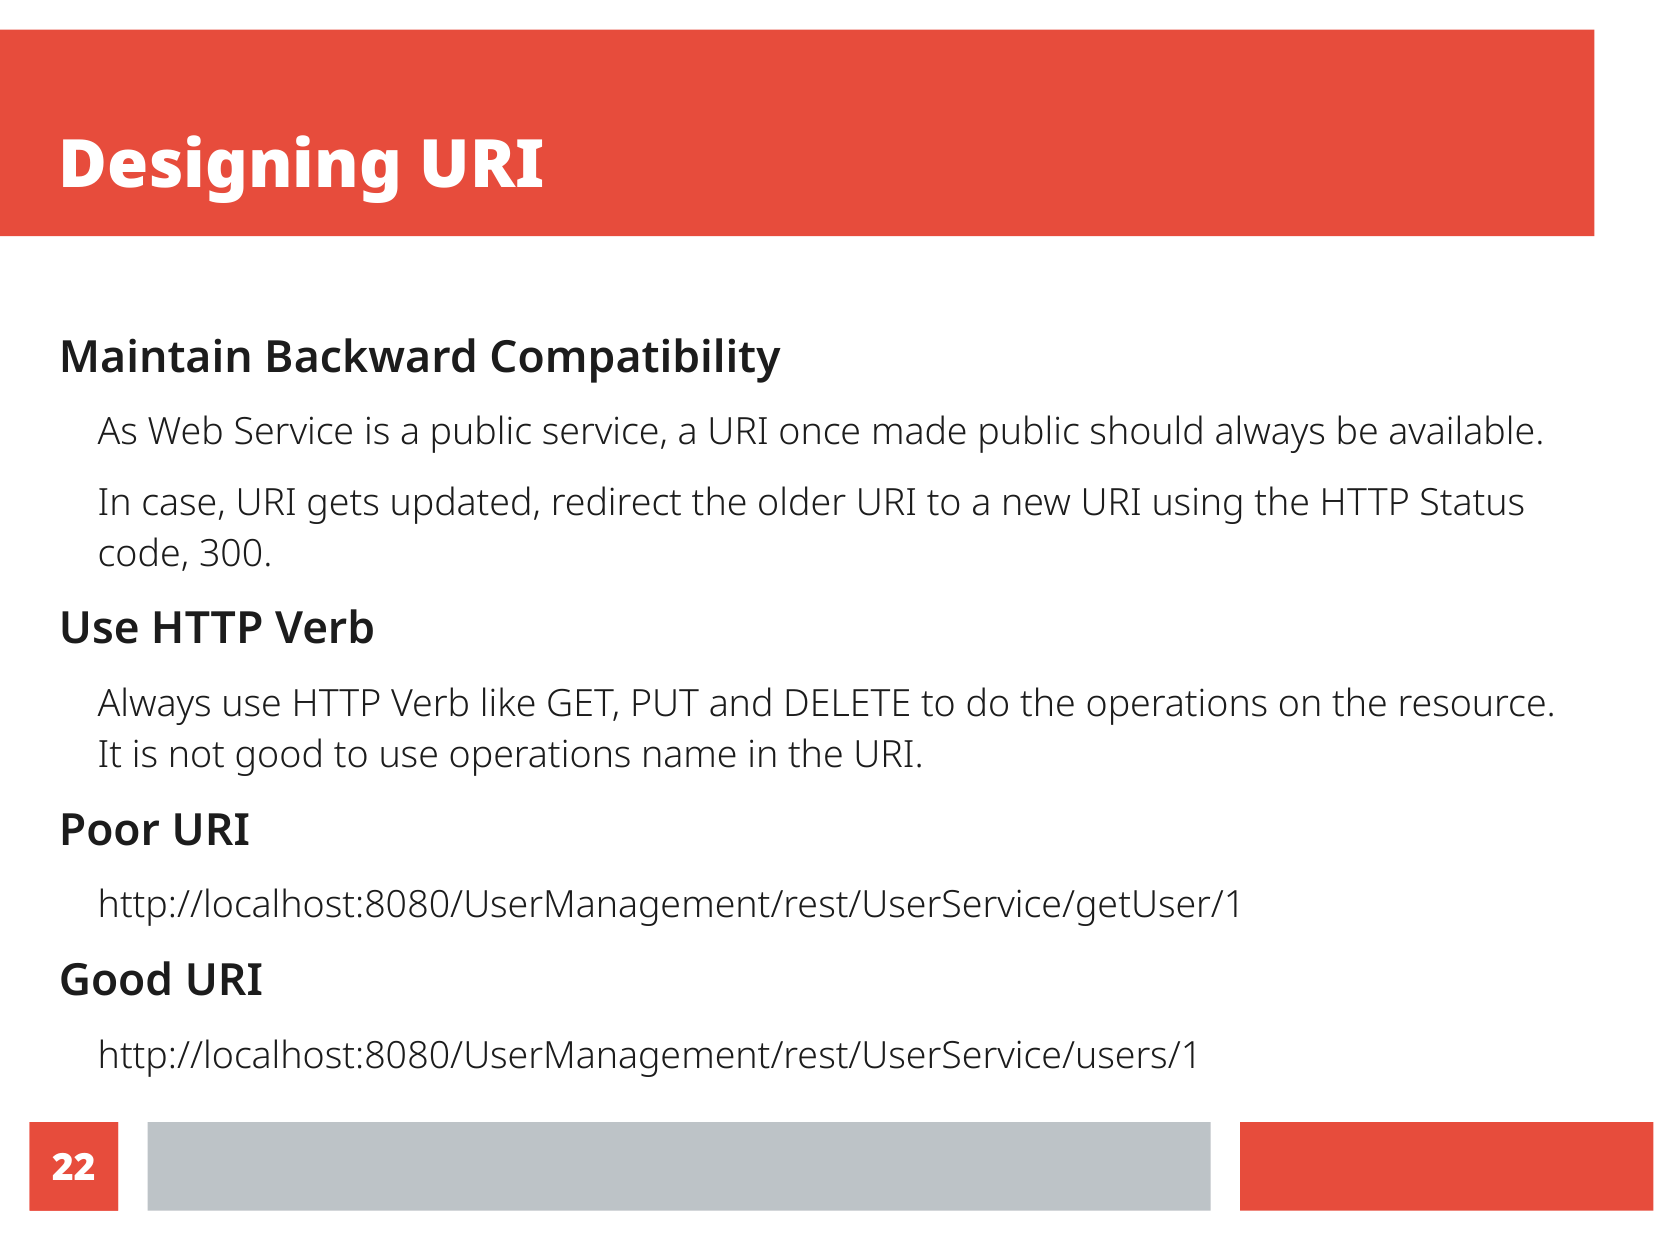

# Designing URI
Maintain Backward Compatibility
As Web Service is a public service, a URI once made public should always be available.
In case, URI gets updated, redirect the older URI to a new URI using the HTTP Status code, 300.
Use HTTP Verb
Always use HTTP Verb like GET, PUT and DELETE to do the operations on the resource. It is not good to use operations name in the URI.
Poor URI
http://localhost:8080/UserManagement/rest/UserService/getUser/1
Good URI
http://localhost:8080/UserManagement/rest/UserService/users/1
22